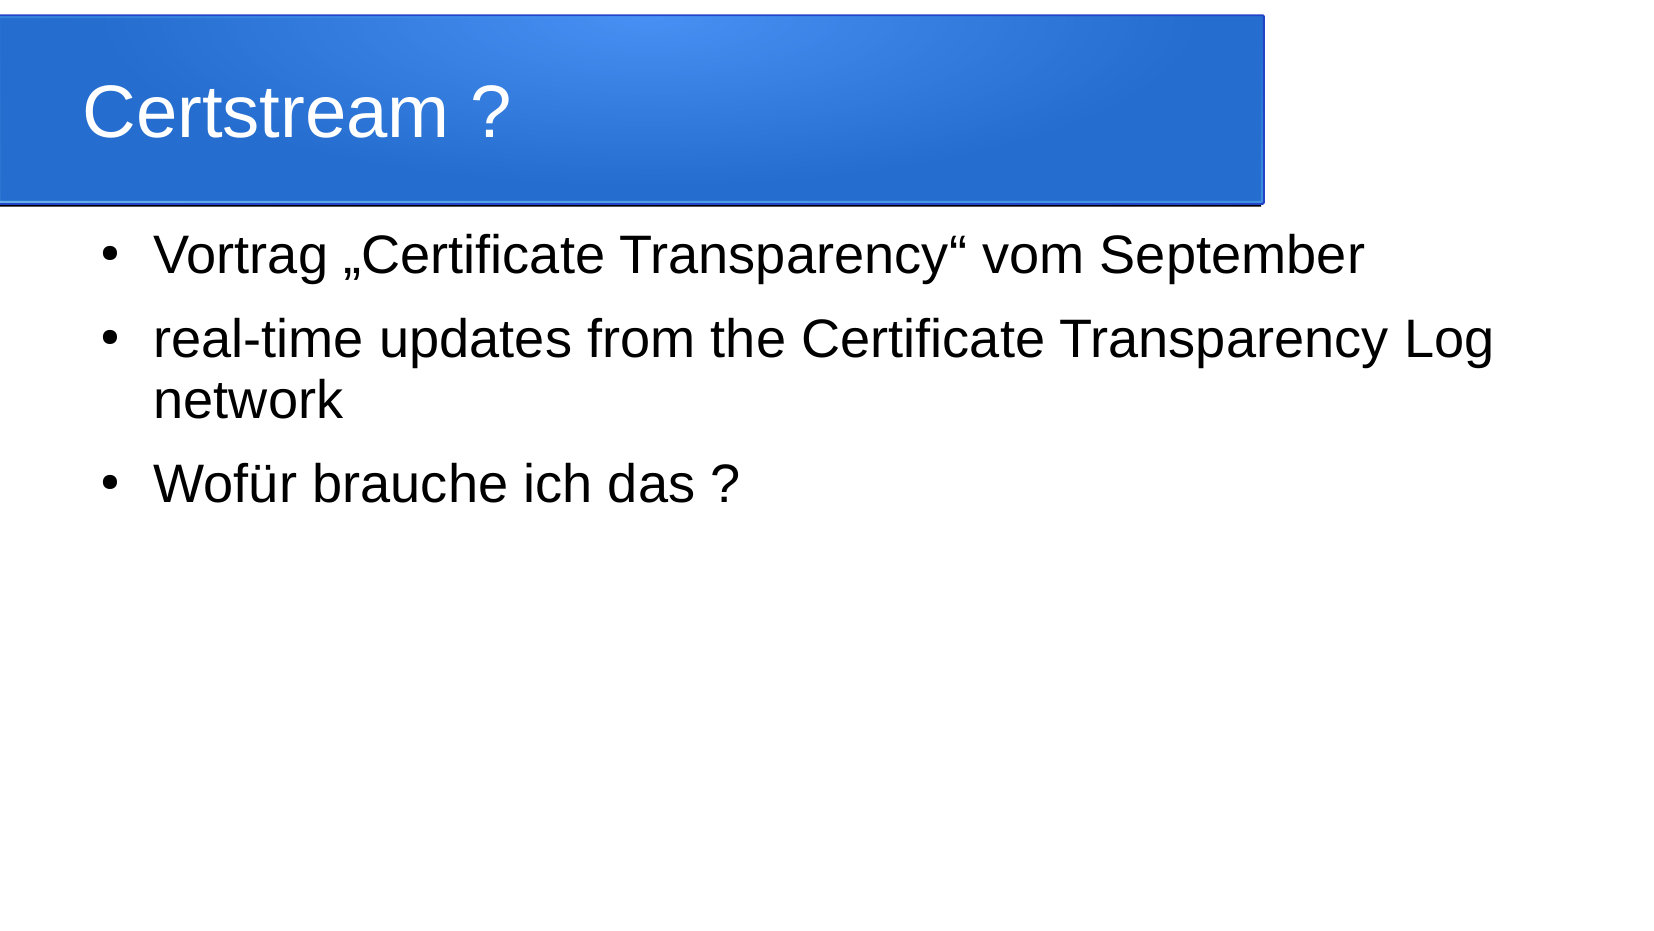

# Certstream ?
Vortrag „Certificate Transparency“ vom September
real-time updates from the Certificate Transparency Log network
Wofür brauche ich das ?